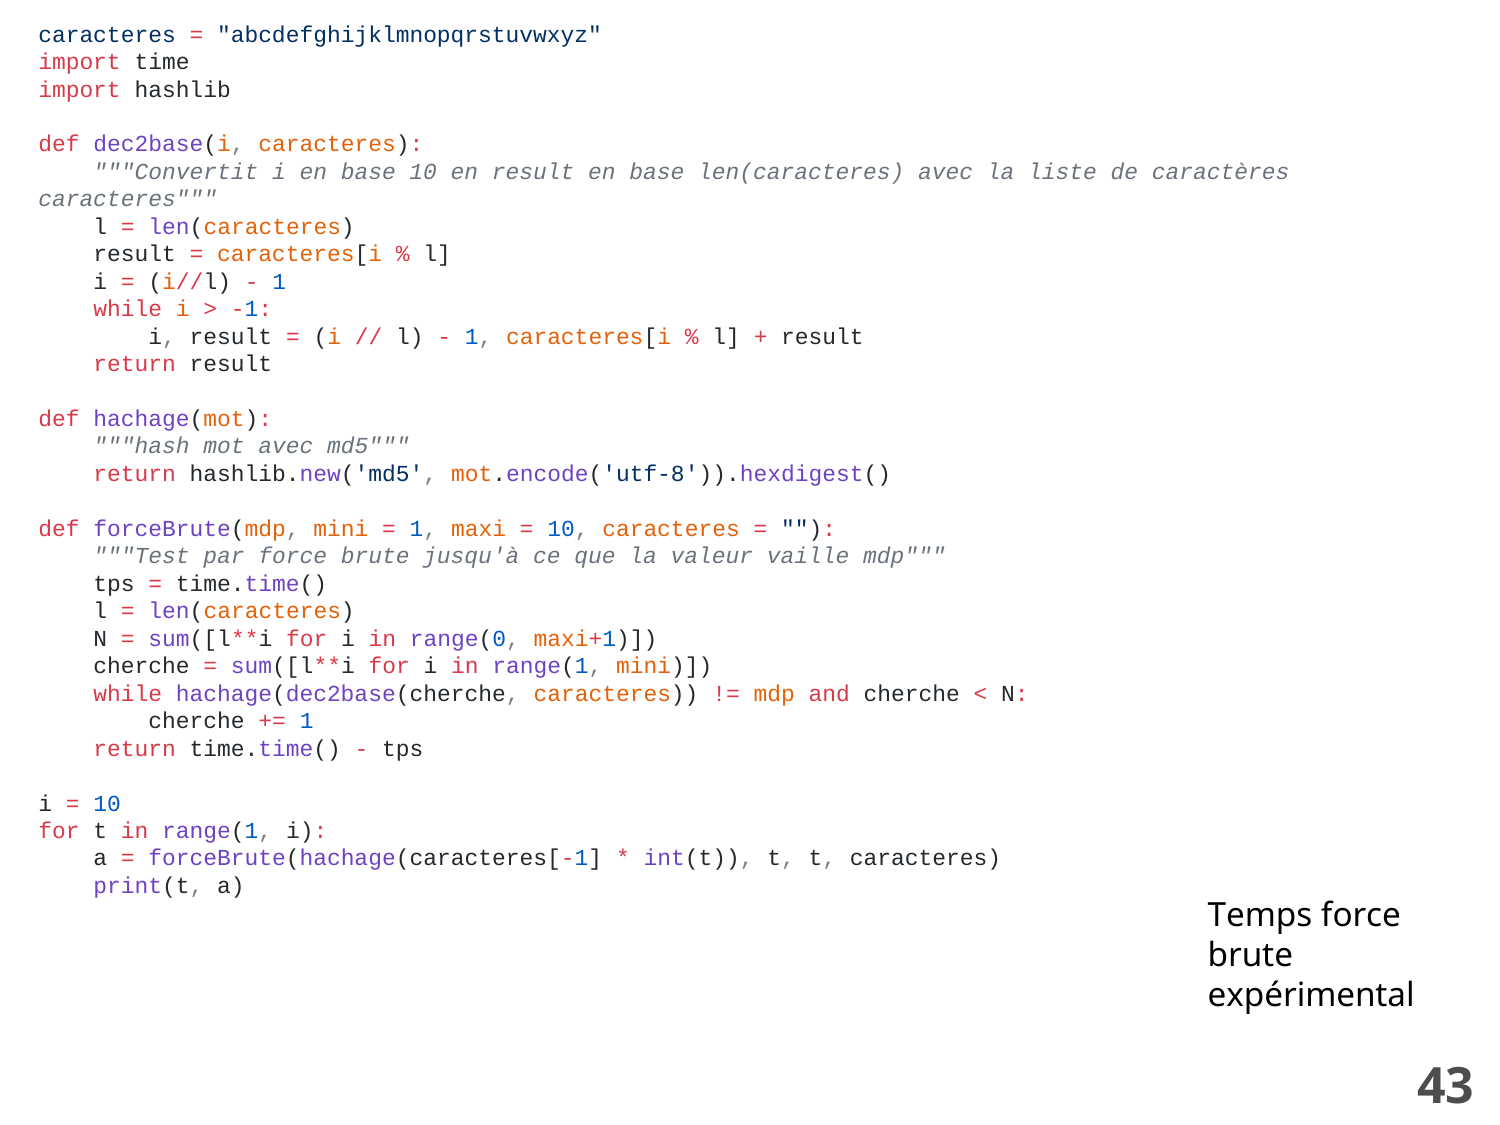

caracteres = "abcdefghijklmnopqrstuvwxyz"
import time
import hashlib
def dec2base(i, caracteres):
 """Convertit i en base 10 en result en base len(caracteres) avec la liste de caractères caracteres"""
 l = len(caracteres)
 result = caracteres[i % l]
 i = (i//l) - 1
 while i > -1:
 i, result = (i // l) - 1, caracteres[i % l] + result
 return result
def hachage(mot):
 """hash mot avec md5"""
 return hashlib.new('md5', mot.encode('utf-8')).hexdigest()
def forceBrute(mdp, mini = 1, maxi = 10, caracteres = ""):
 """Test par force brute jusqu'à ce que la valeur vaille mdp"""
 tps = time.time()
 l = len(caracteres)
 N = sum([l**i for i in range(0, maxi+1)])
 cherche = sum([l**i for i in range(1, mini)])
 while hachage(dec2base(cherche, caracteres)) != mdp and cherche < N:
 cherche += 1
 return time.time() - tps
i = 10
for t in range(1, i):
 a = forceBrute(hachage(caracteres[-1] * int(t)), t, t, caracteres)
 print(t, a)
Temps force brute expérimental